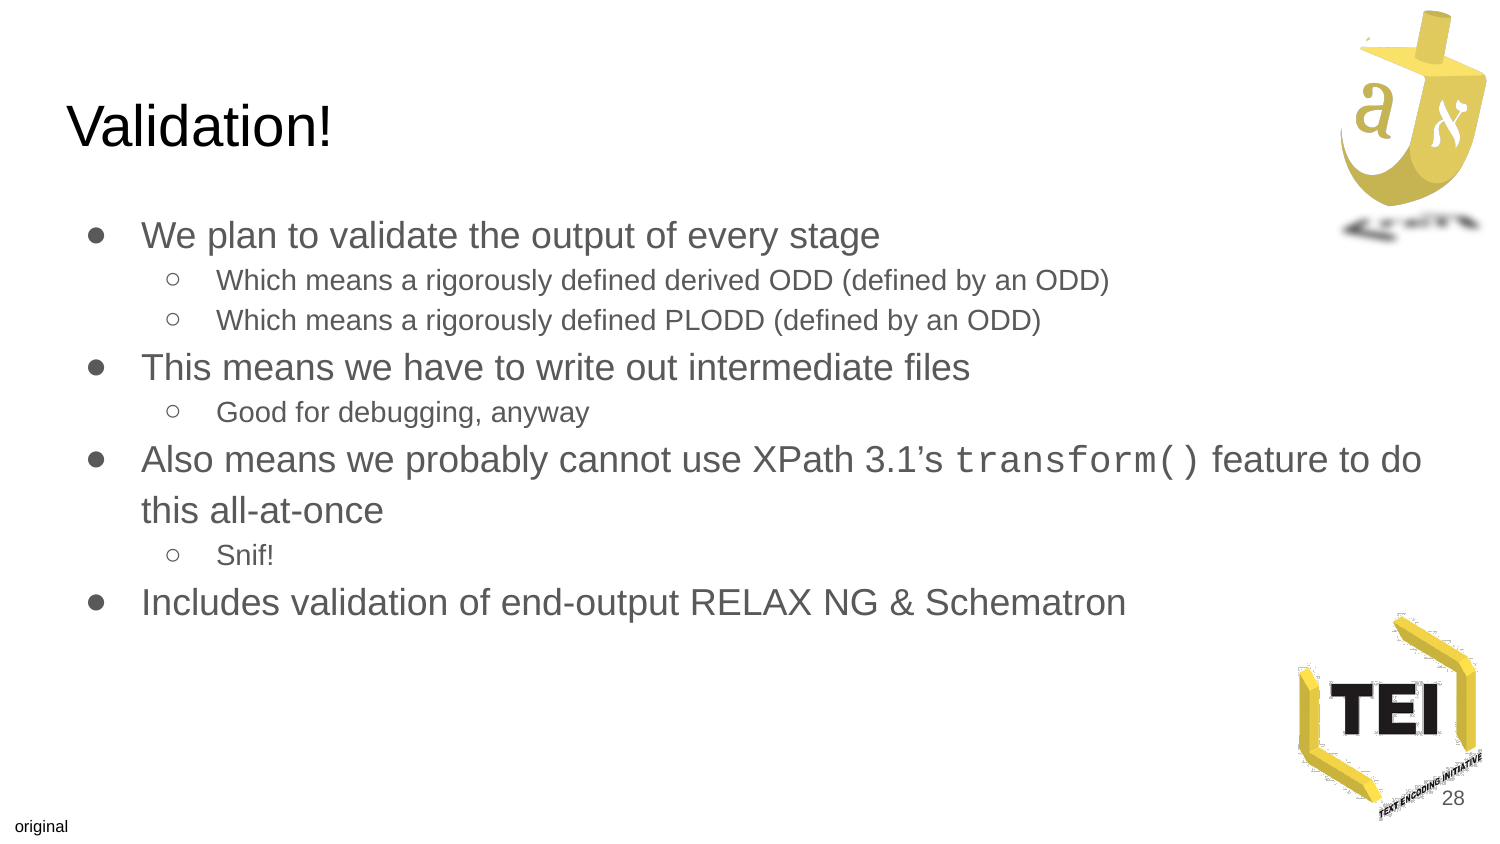

# Validation!
We plan to validate the output of every stage
Which means a rigorously defined derived ODD (defined by an ODD)
Which means a rigorously defined PLODD (defined by an ODD)
This means we have to write out intermediate files
Good for debugging, anyway
Also means we probably cannot use XPath 3.1’s transform() feature to do this all-at-once
Snif!
Includes validation of end-output RELAX NG & Schematron
original